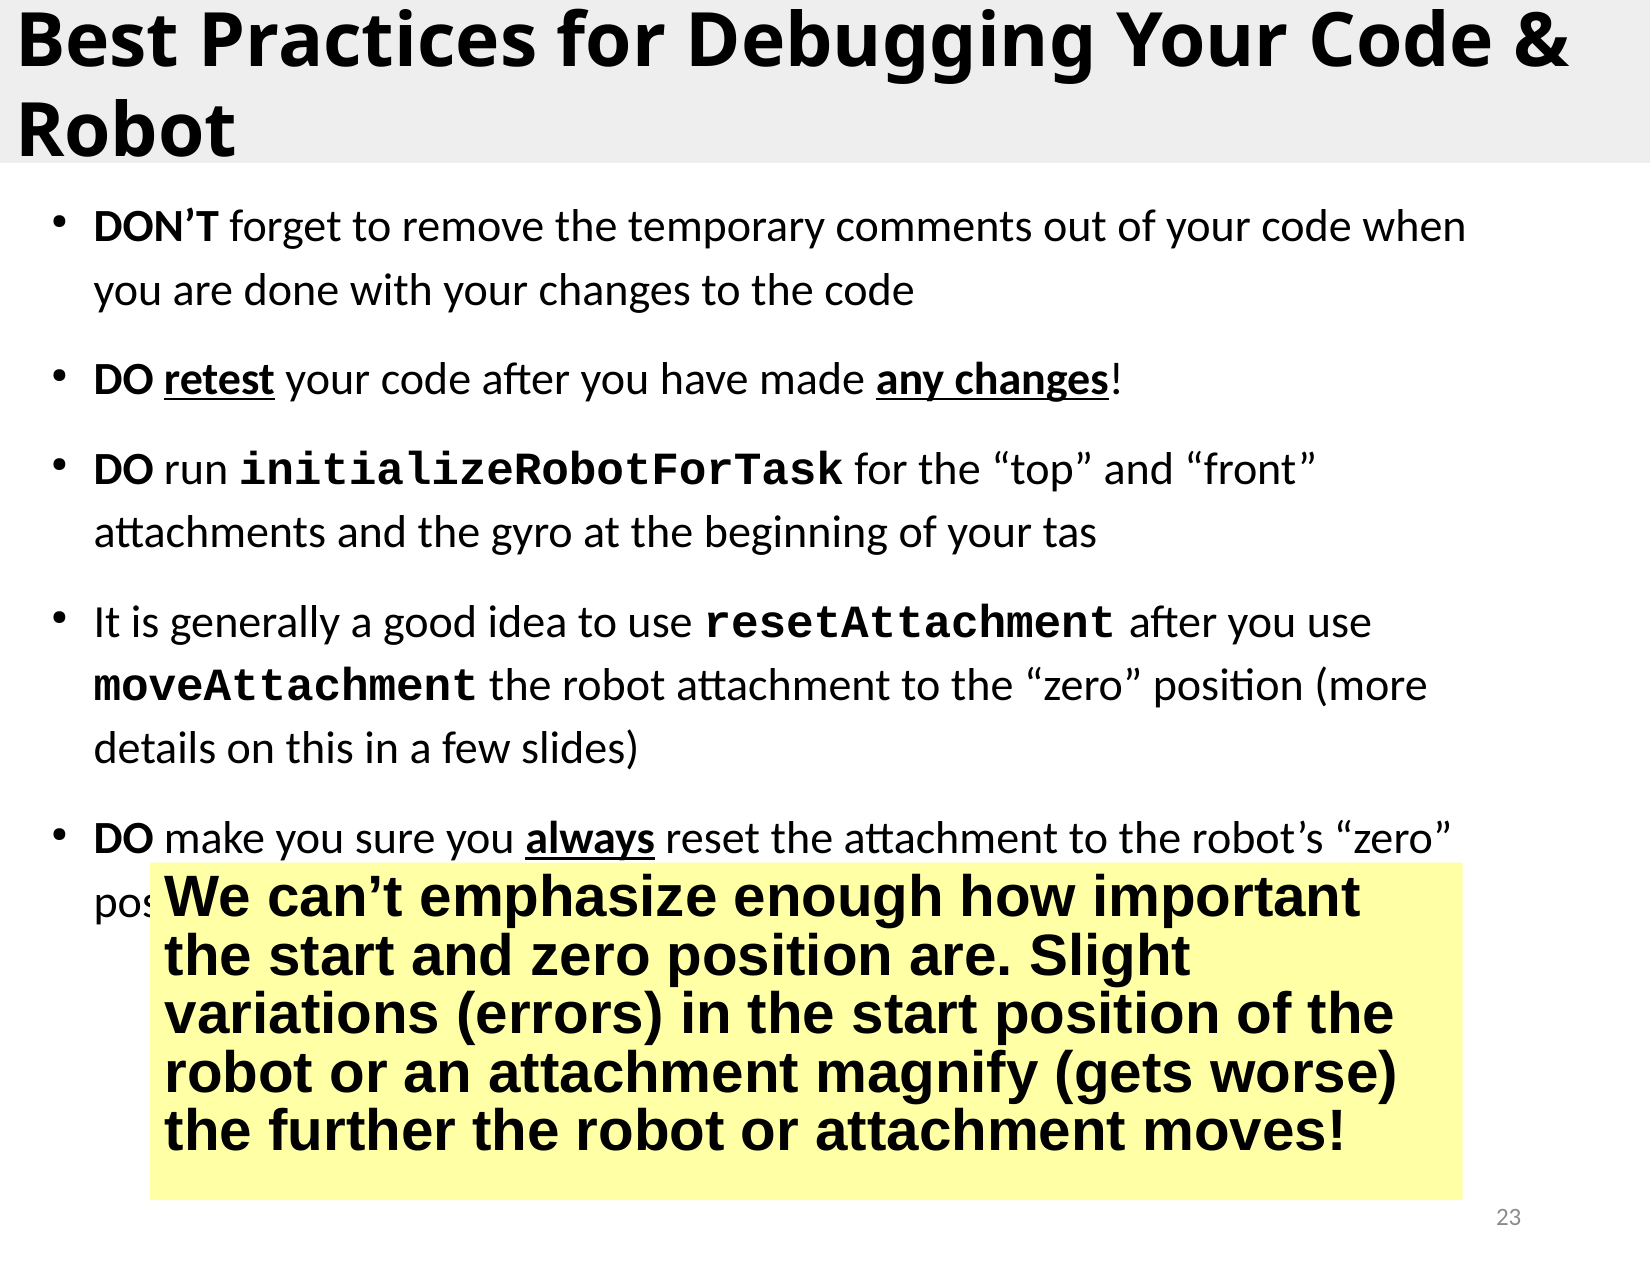

Best Practices for Debugging Your Code & Robot
# DON’T forget to remove the temporary comments out of your code when you are done with your changes to the code
DO retest your code after you have made any changes!
DO run initializeRobotForTask for the “top” and “front” attachments and the gyro at the beginning of your tas
It is generally a good idea to use resetAttachment after you use moveAttachment the robot attachment to the “zero” position (more details on this in a few slides)
DO make you sure you always reset the attachment to the robot’s “zero” position (see the earlier robot slides) BEFORE each run of the robot
We can’t emphasize enough how important the start and zero position are. Slight variations (errors) in the start position of the robot or an attachment magnify (gets worse) the further the robot or attachment moves!
23